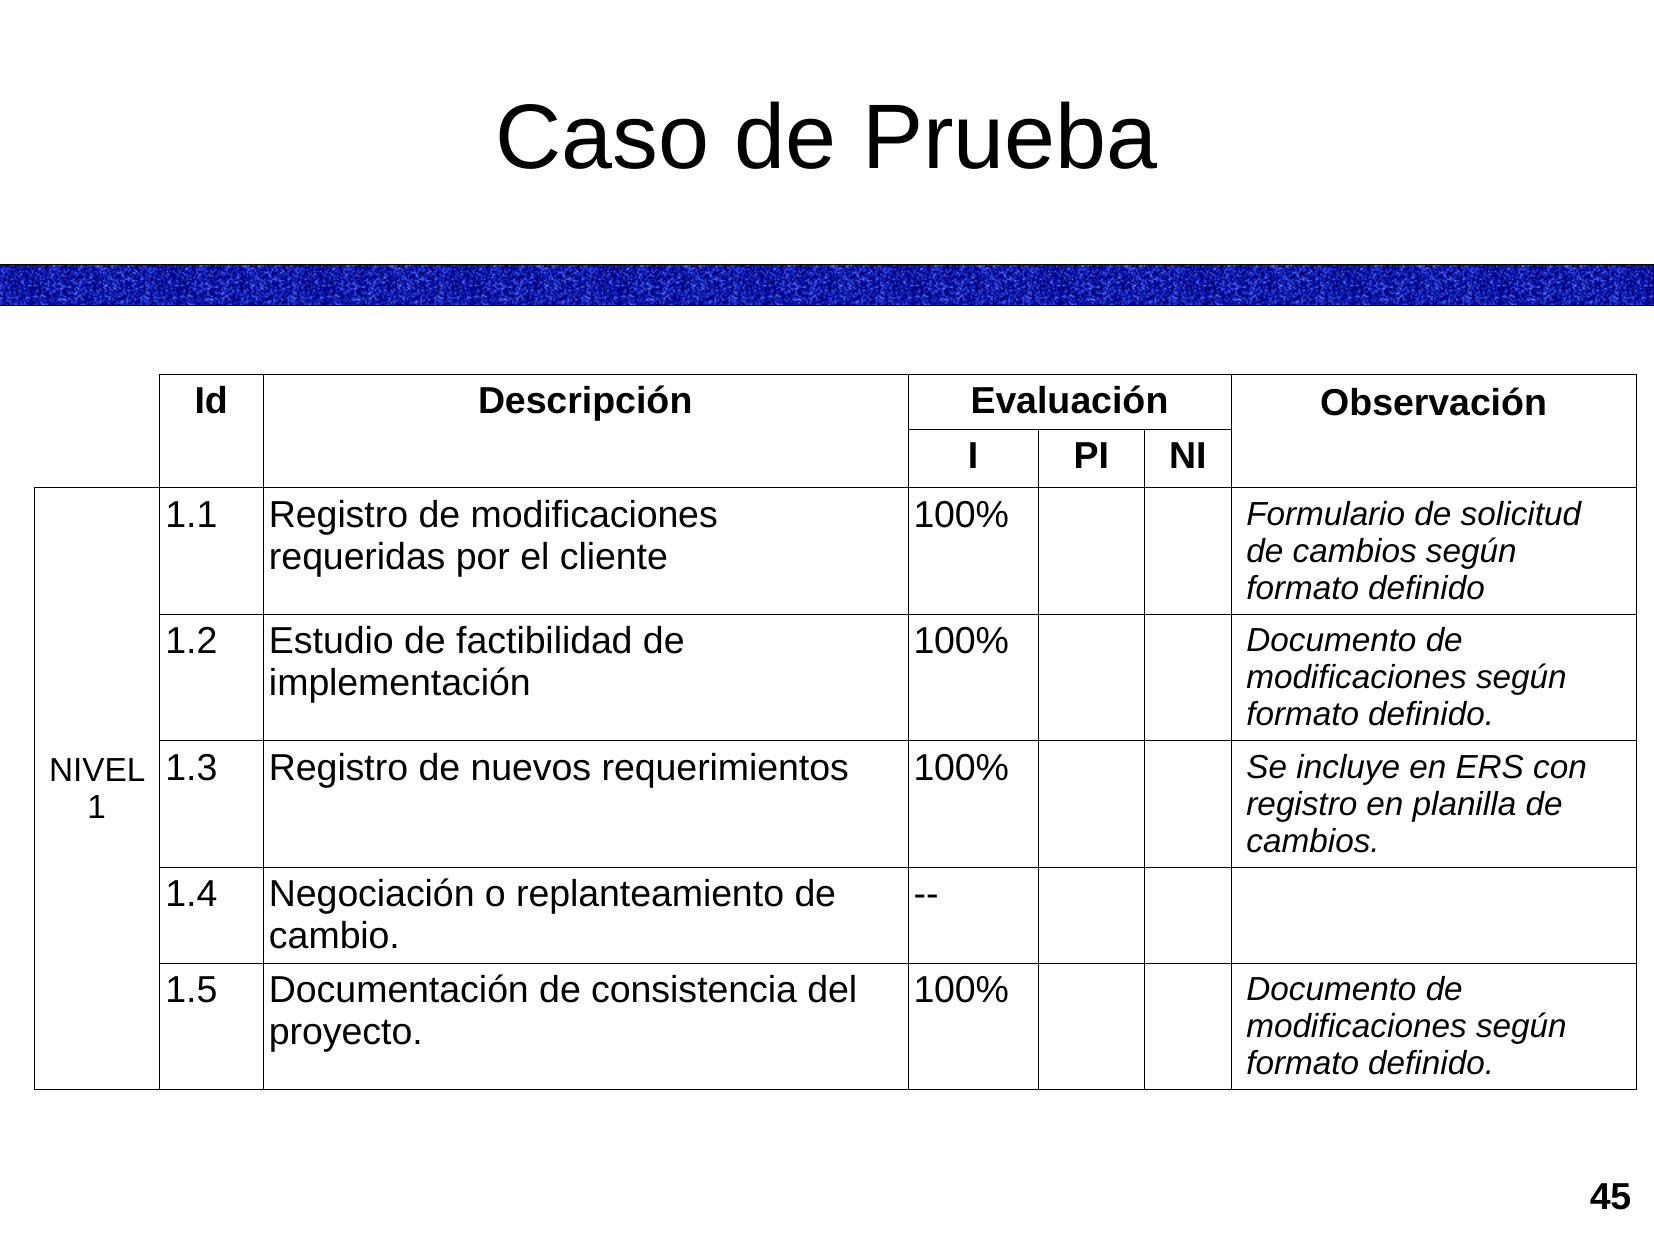

# Caso de Prueba
| | Id | Descripción | Evaluación | | | Observación |
| --- | --- | --- | --- | --- | --- | --- |
| | | | I | PI | NI | |
| NIVEL 1 | 1.1 | Registro de modificaciones requeridas por el cliente | 100% | | | Formulario de solicitud de cambios según formato definido |
| | 1.2 | Estudio de factibilidad de implementación | 100% | | | Documento de modificaciones según formato definido. |
| | 1.3 | Registro de nuevos requerimientos | 100% | | | Se incluye en ERS con registro en planilla de cambios. |
| | 1.4 | Negociación o replanteamiento de cambio. | -- | | | |
| | 1.5 | Documentación de consistencia del proyecto. | 100% | | | Documento de modificaciones según formato definido. |